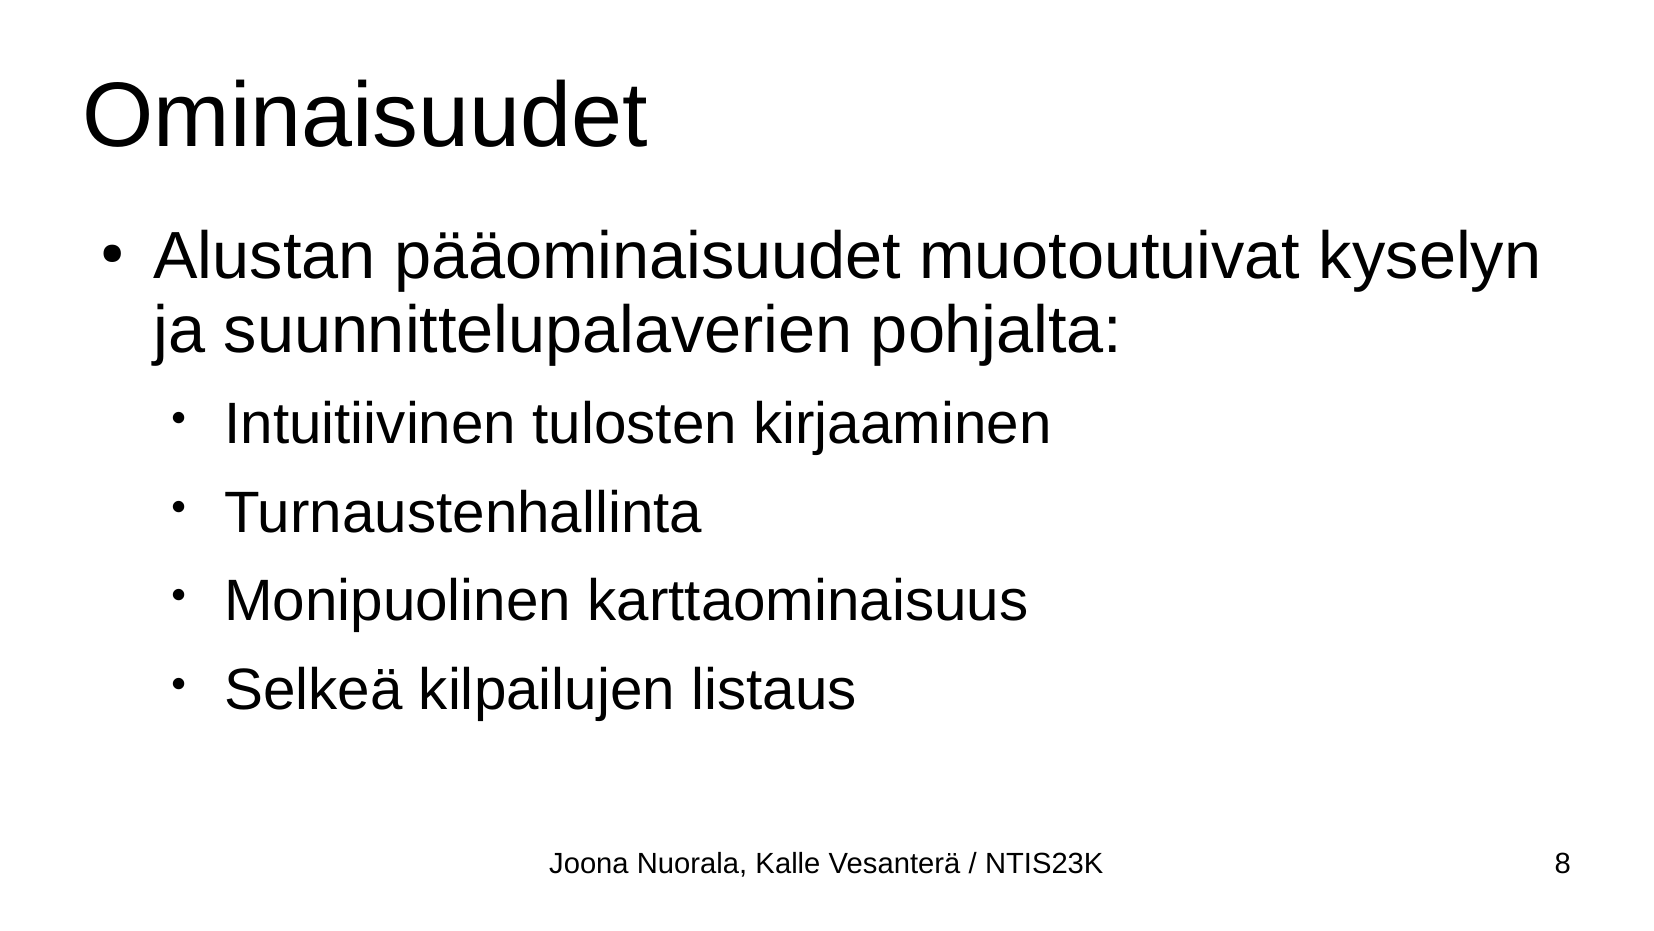

# Ominaisuudet
Alustan pääominaisuudet muotoutuivat kyselyn ja suunnittelupalaverien pohjalta:
Intuitiivinen tulosten kirjaaminen
Turnaustenhallinta
Monipuolinen karttaominaisuus
Selkeä kilpailujen listaus
Joona Nuorala, Kalle Vesanterä / NTIS23K
8